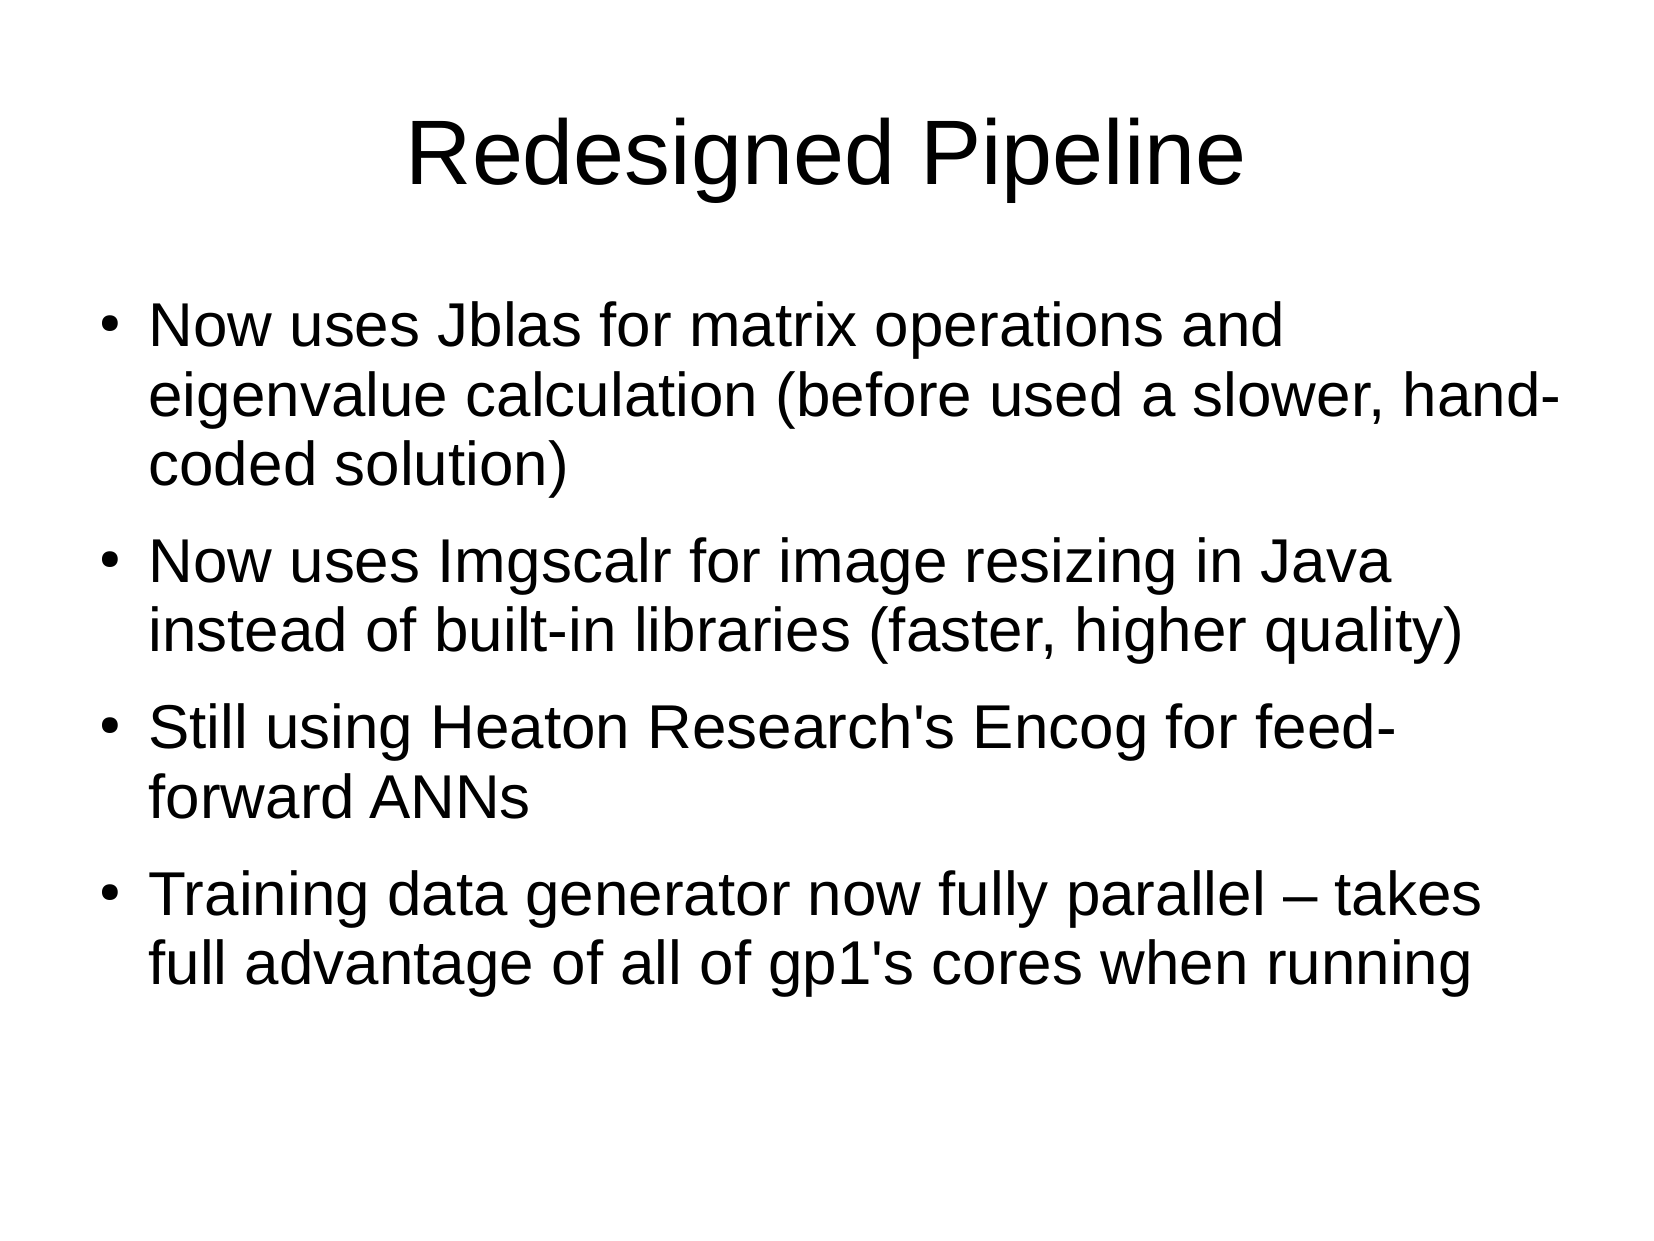

# Redesigned Pipeline
Now uses Jblas for matrix operations and eigenvalue calculation (before used a slower, hand-coded solution)
Now uses Imgscalr for image resizing in Java instead of built-in libraries (faster, higher quality)
Still using Heaton Research's Encog for feed-forward ANNs
Training data generator now fully parallel – takes full advantage of all of gp1's cores when running